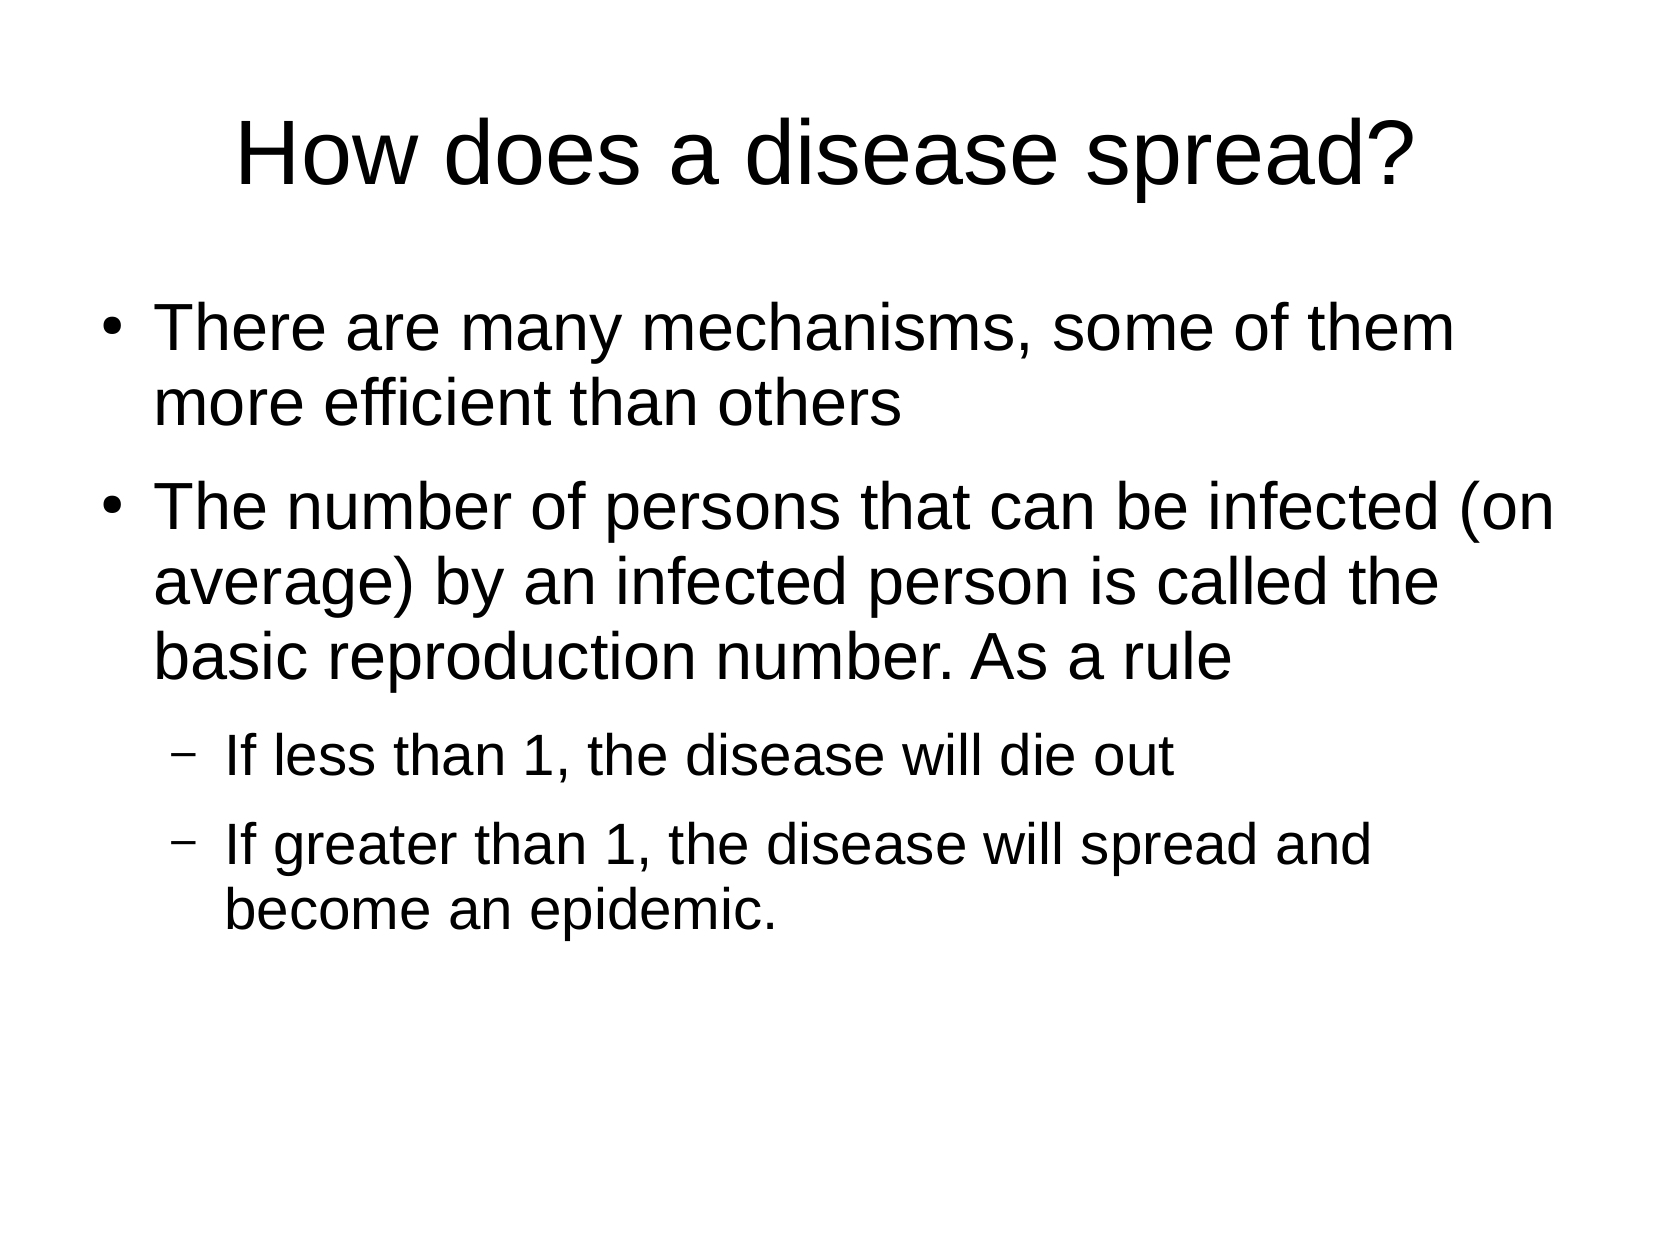

# How does a disease spread?
There are many mechanisms, some of them more efficient than others
The number of persons that can be infected (on average) by an infected person is called the basic reproduction number. As a rule
If less than 1, the disease will die out
If greater than 1, the disease will spread and become an epidemic.